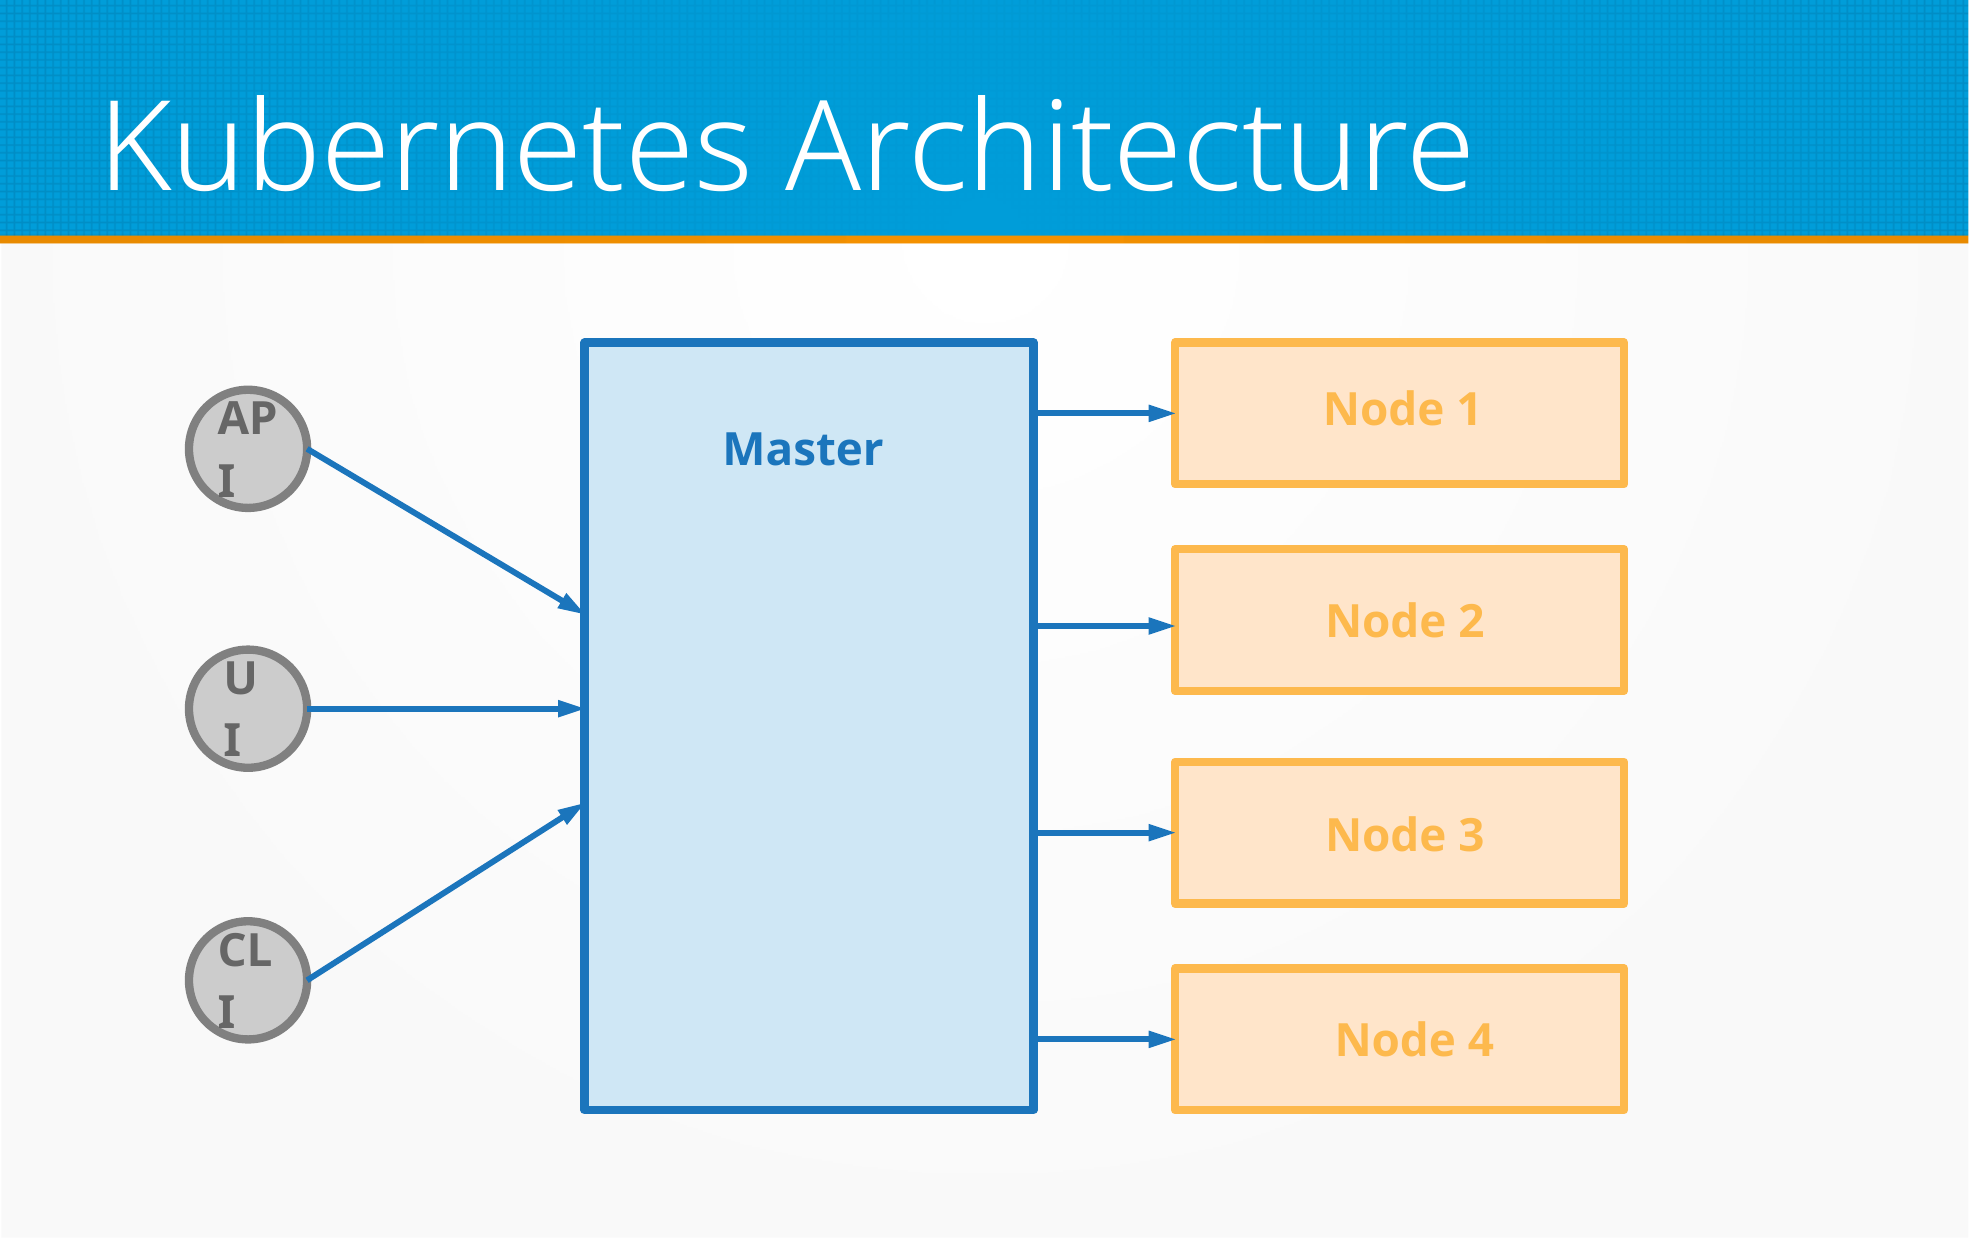

# Kubernetes Architecture
Node 1
API
Master
Node 2
UI
Node 3
CLI
Node 4